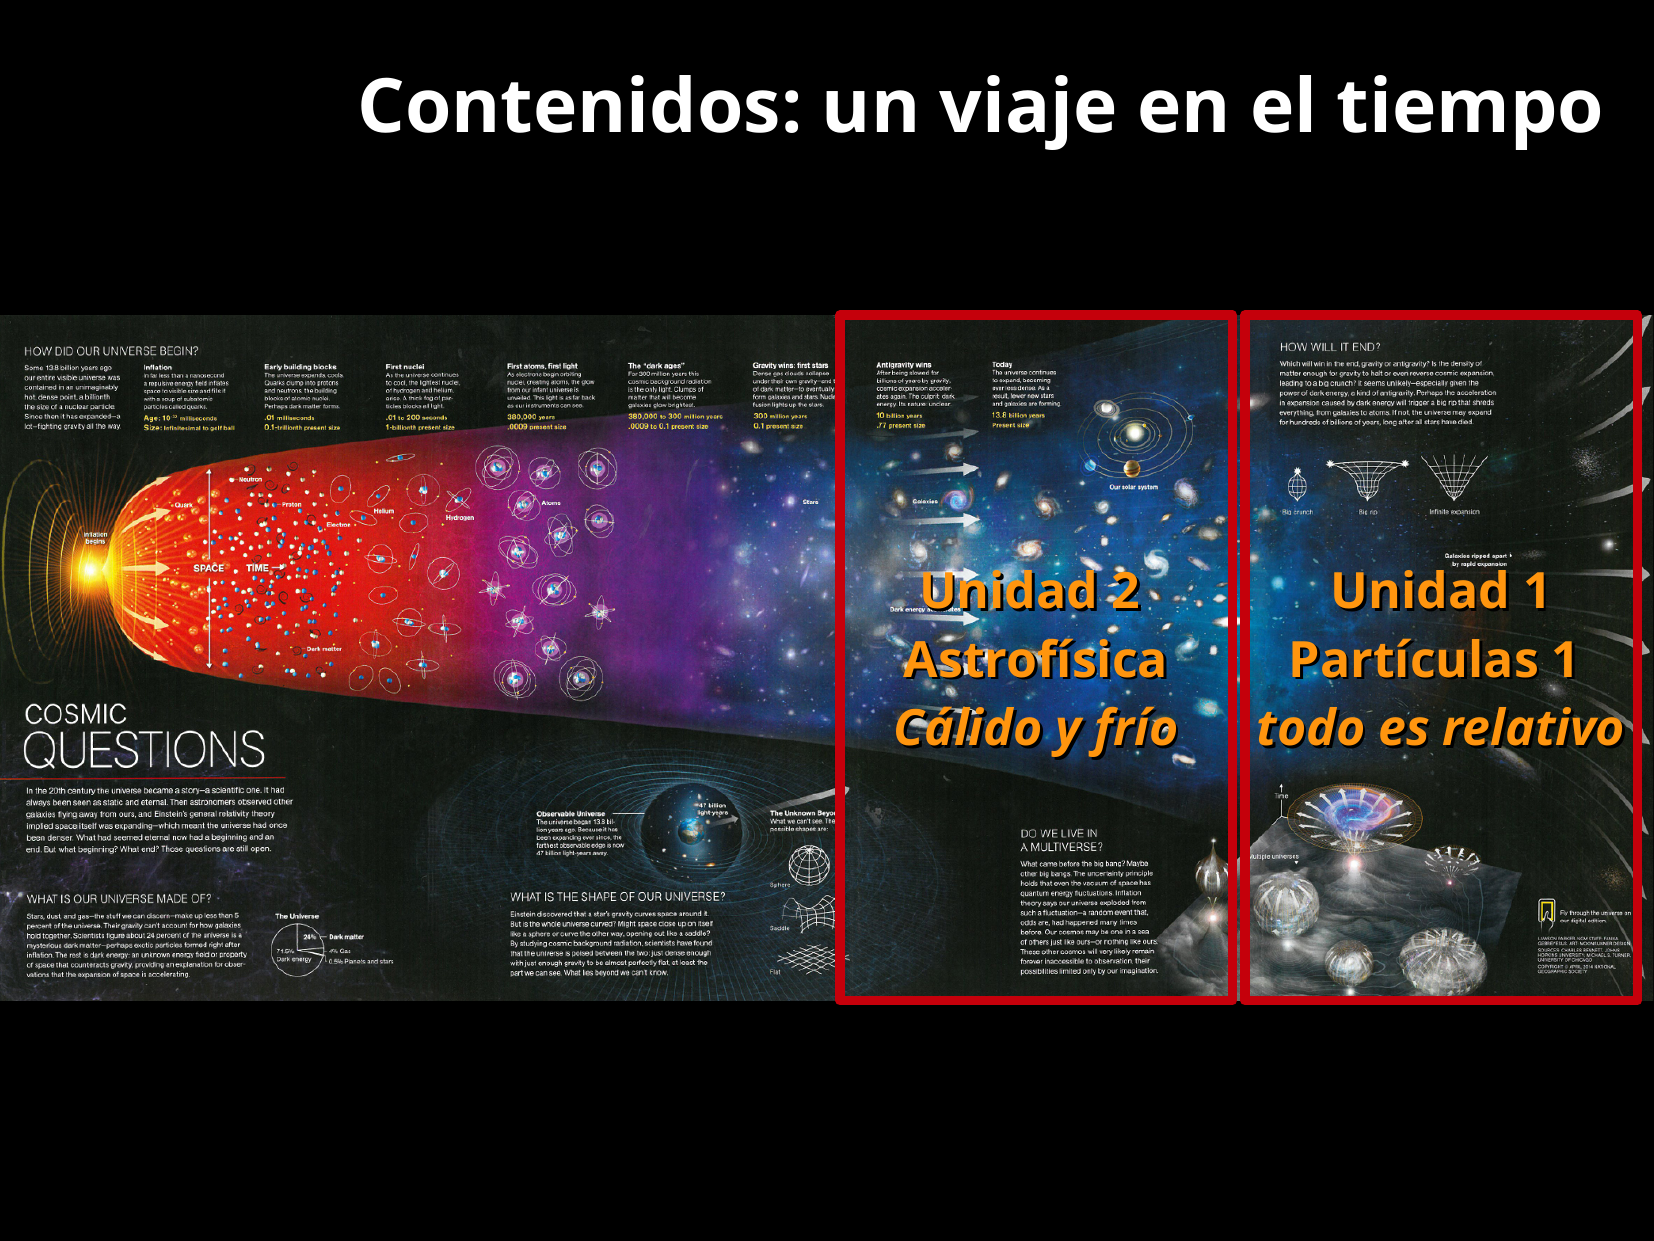

# Contenidos: un viaje en el tiempo
Unidad 2
Astrofísica
Cálido y frío
Unidad 1
Partículas 1
todo es relativo
Oct 17, 2018
Asorey IPAC 2018 U02C05 10/16
2